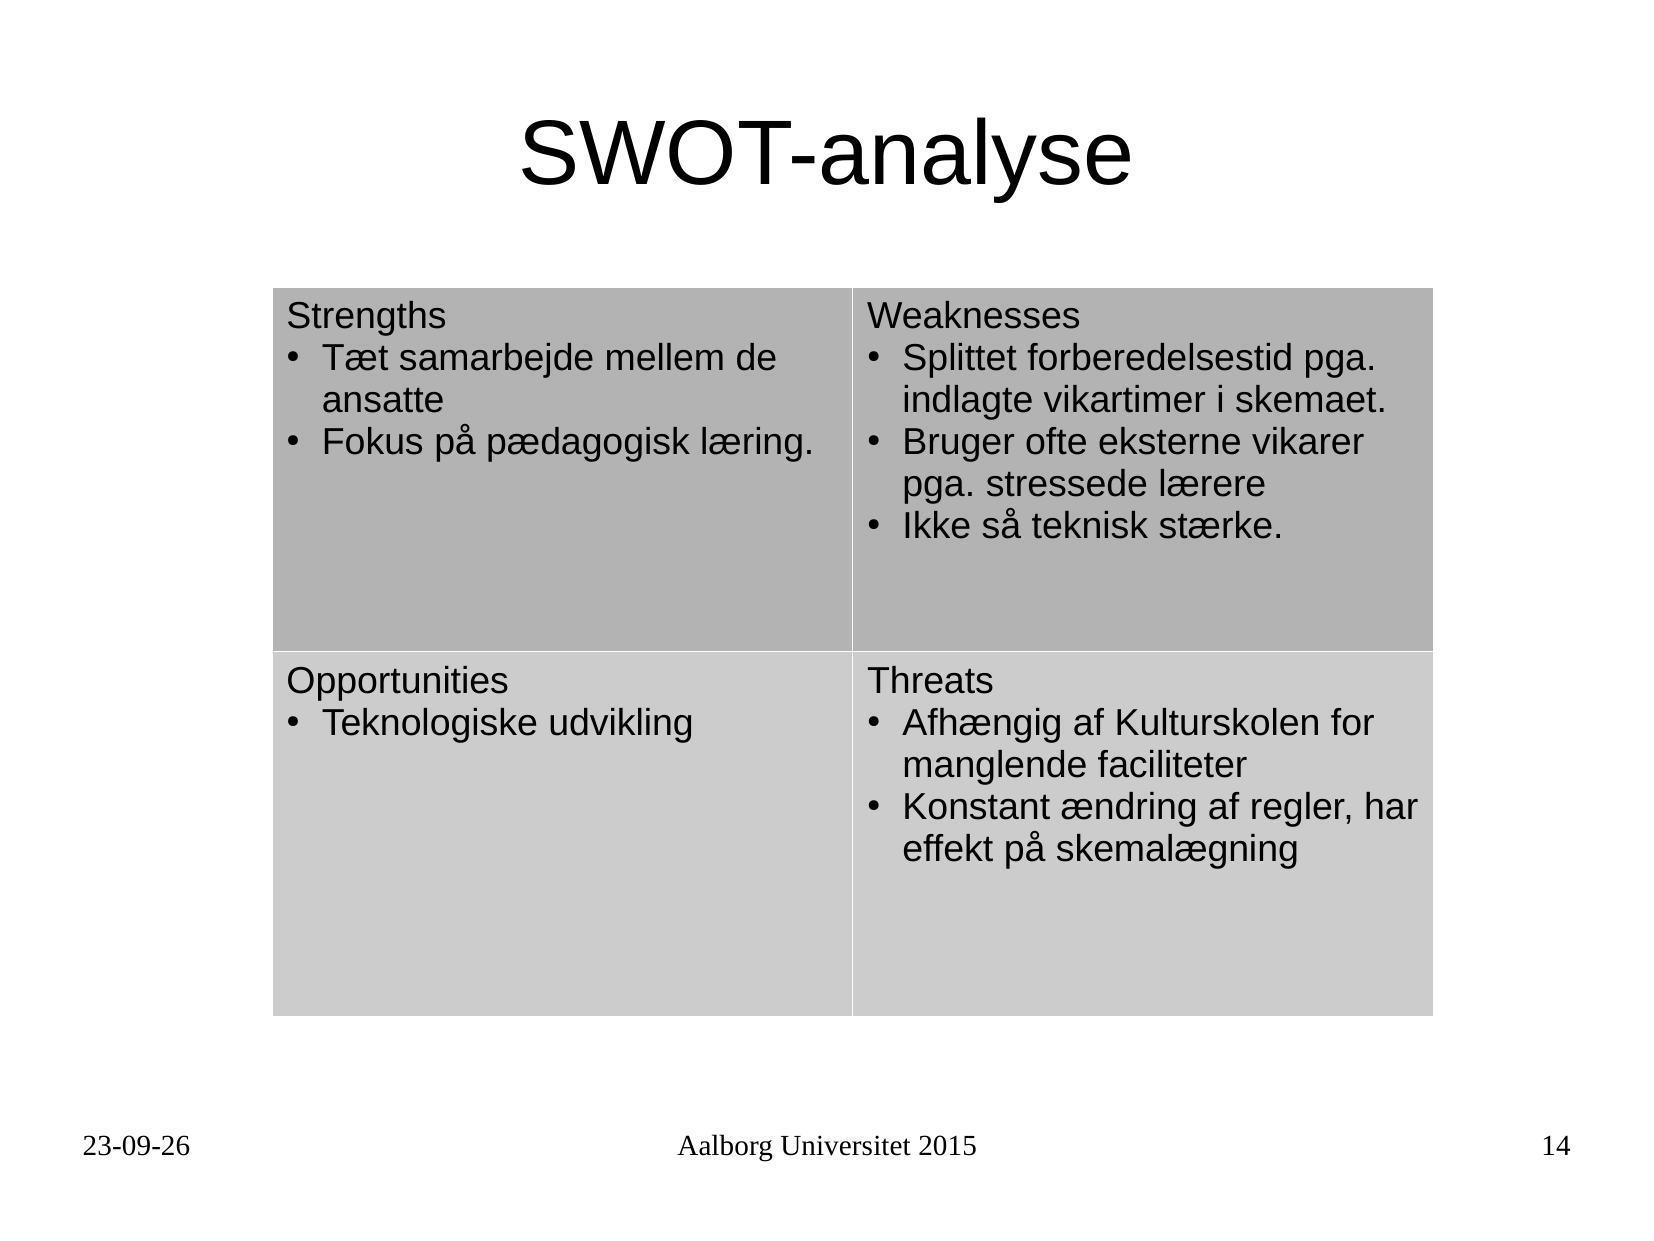

# SWOT-analyse
| Strengths Tæt samarbejde mellem de ansatte Fokus på pædagogisk læring. | Weaknesses Splittet forberedelsestid pga. indlagte vikartimer i skemaet. Bruger ofte eksterne vikarer pga. stressede lærere Ikke så teknisk stærke. |
| --- | --- |
| Opportunities Teknologiske udvikling | Threats Afhængig af Kulturskolen for manglende faciliteter Konstant ændring af regler, har effekt på skemalægning |
Aalborg Universitet 2015
14